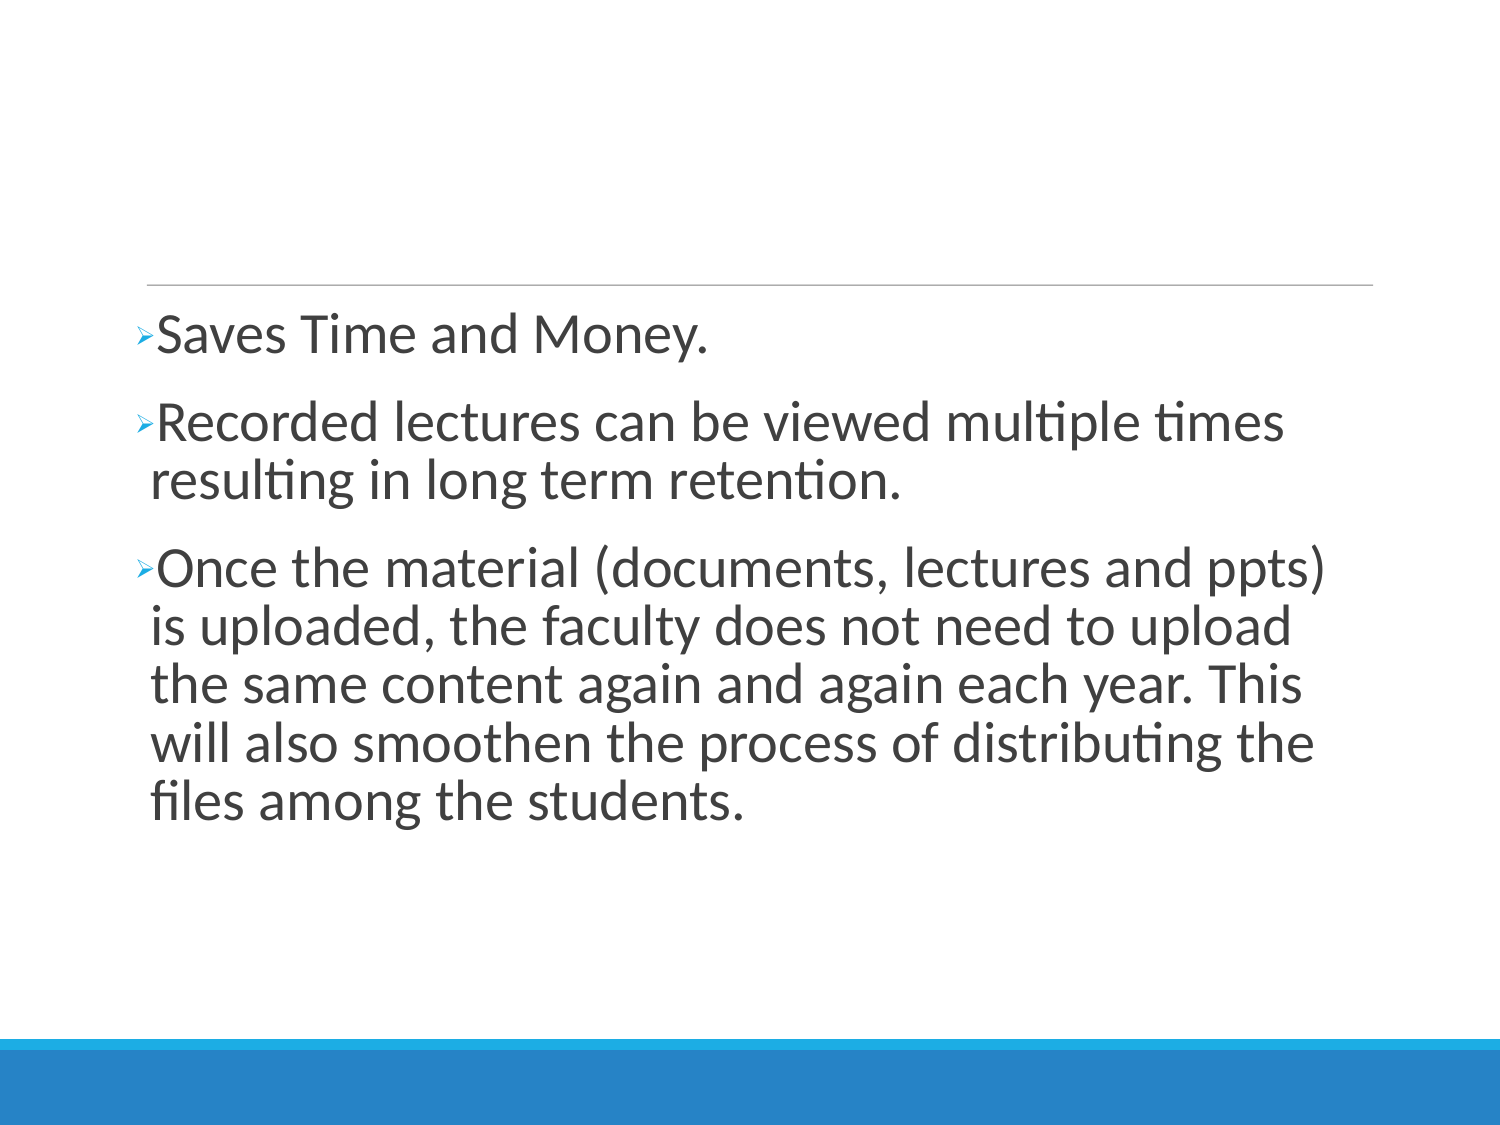

# Saves Time and Money.
Recorded lectures can be viewed multiple times resulting in long term retention.
Once the material (documents, lectures and ppts) is uploaded, the faculty does not need to upload the same content again and again each year. This will also smoothen the process of distributing the files among the students.